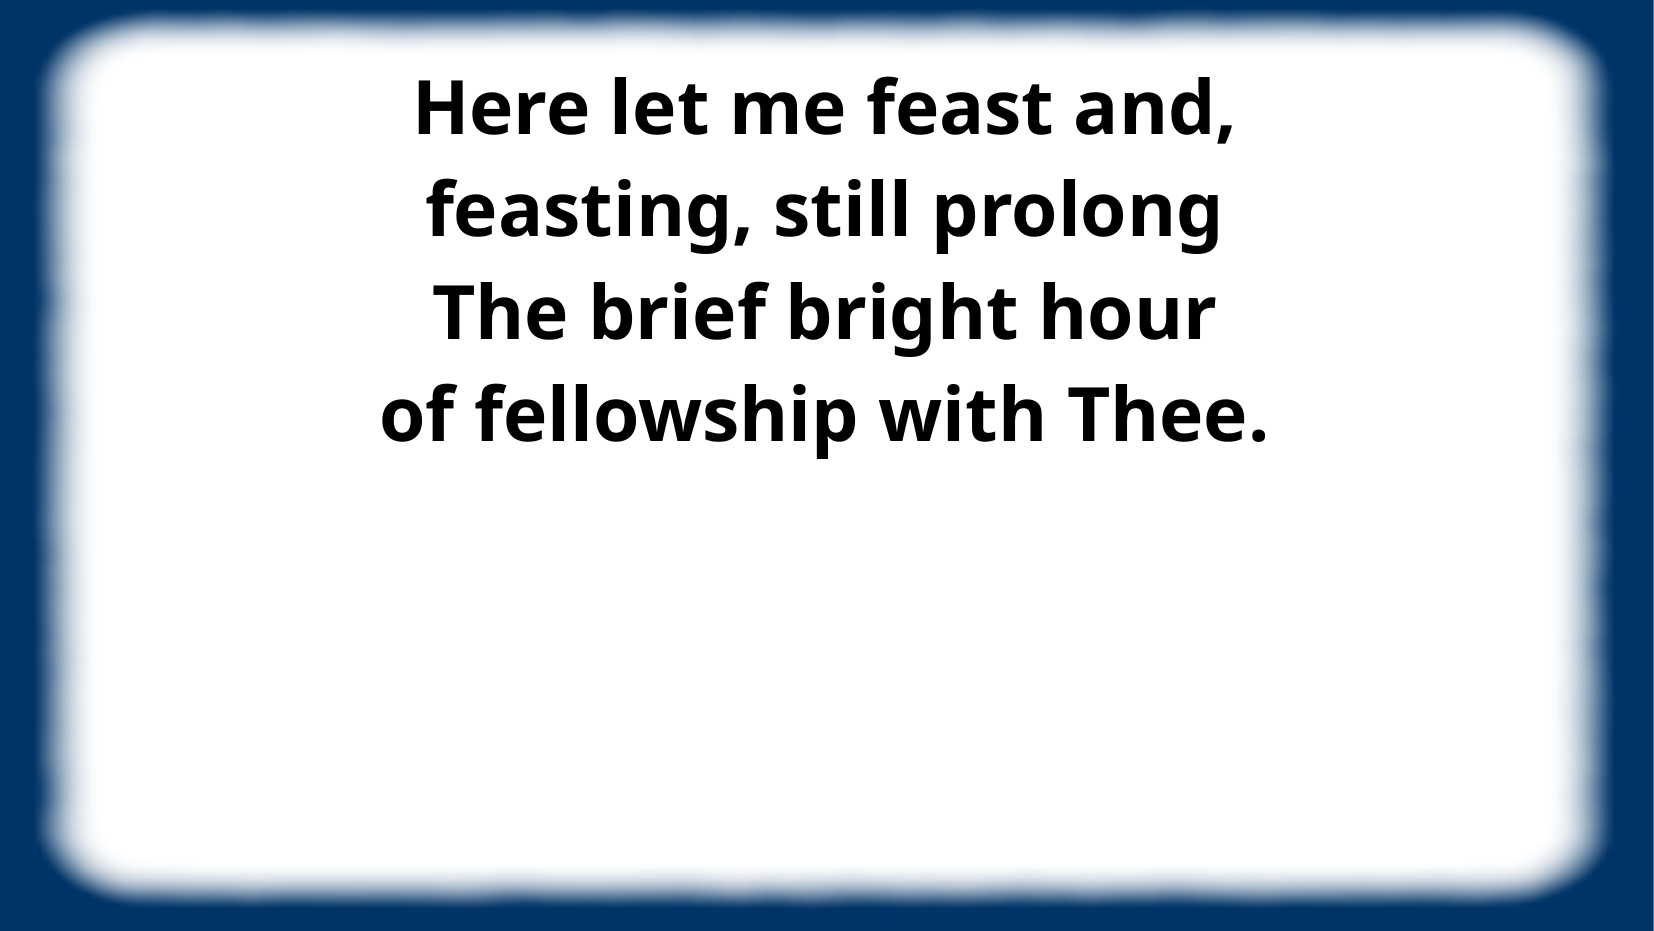

Here let me feast and,
feasting, still prolong
The brief bright hour
of fellowship with Thee.